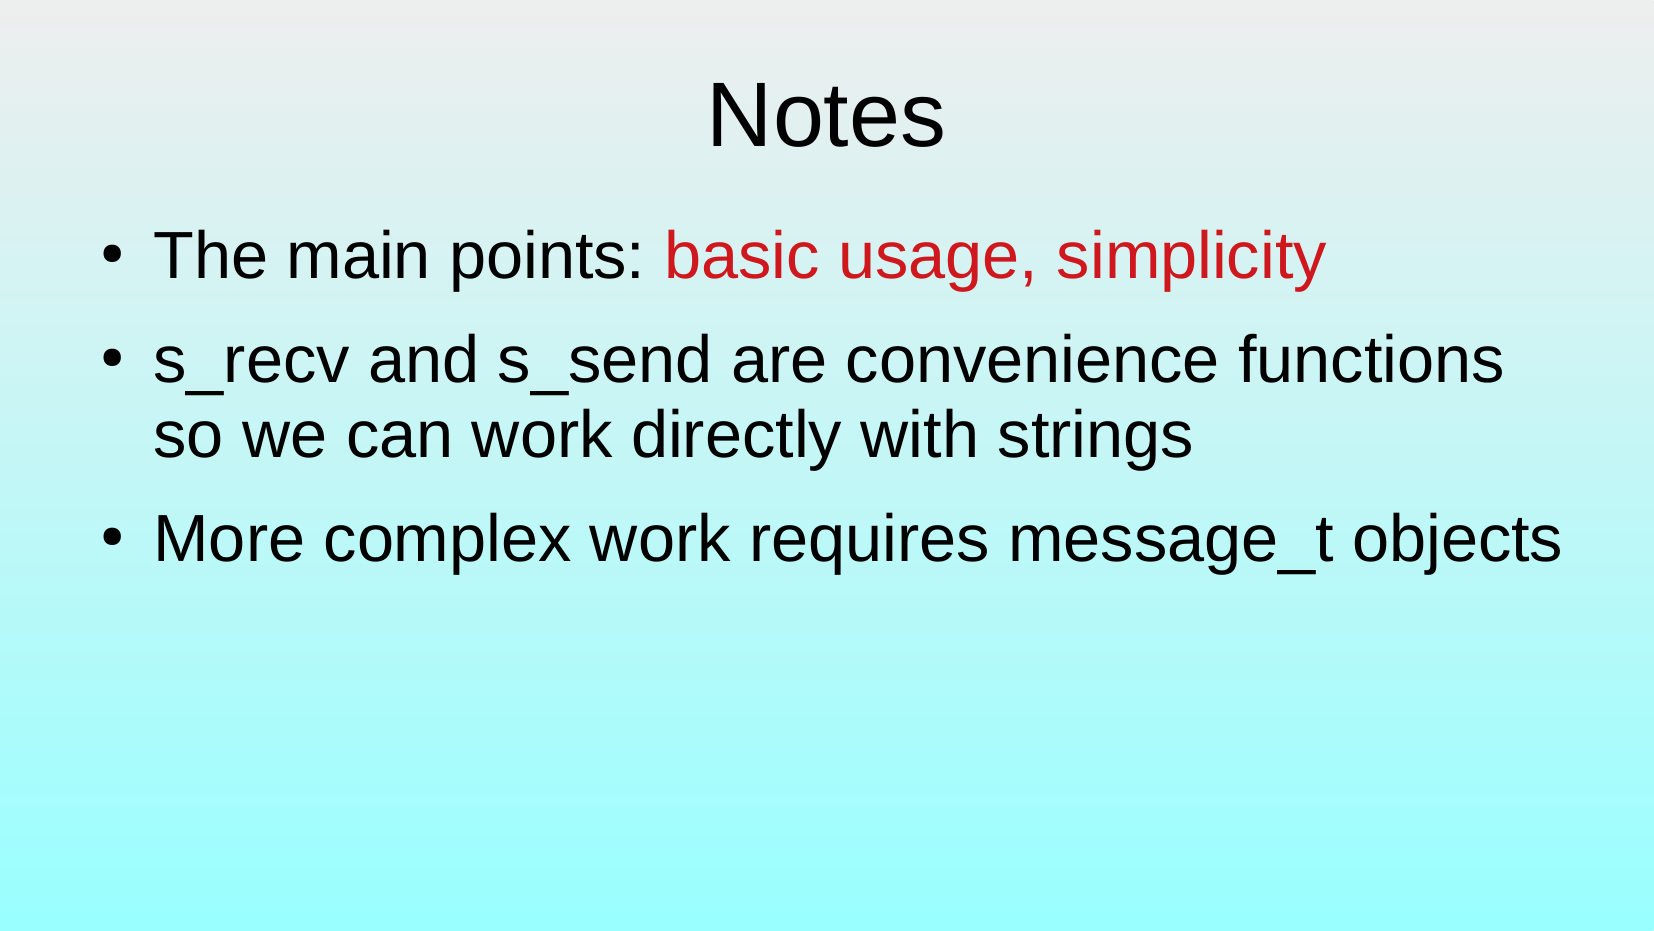

# Notes
The main points: basic usage, simplicity
s_recv and s_send are convenience functions so we can work directly with strings
More complex work requires message_t objects